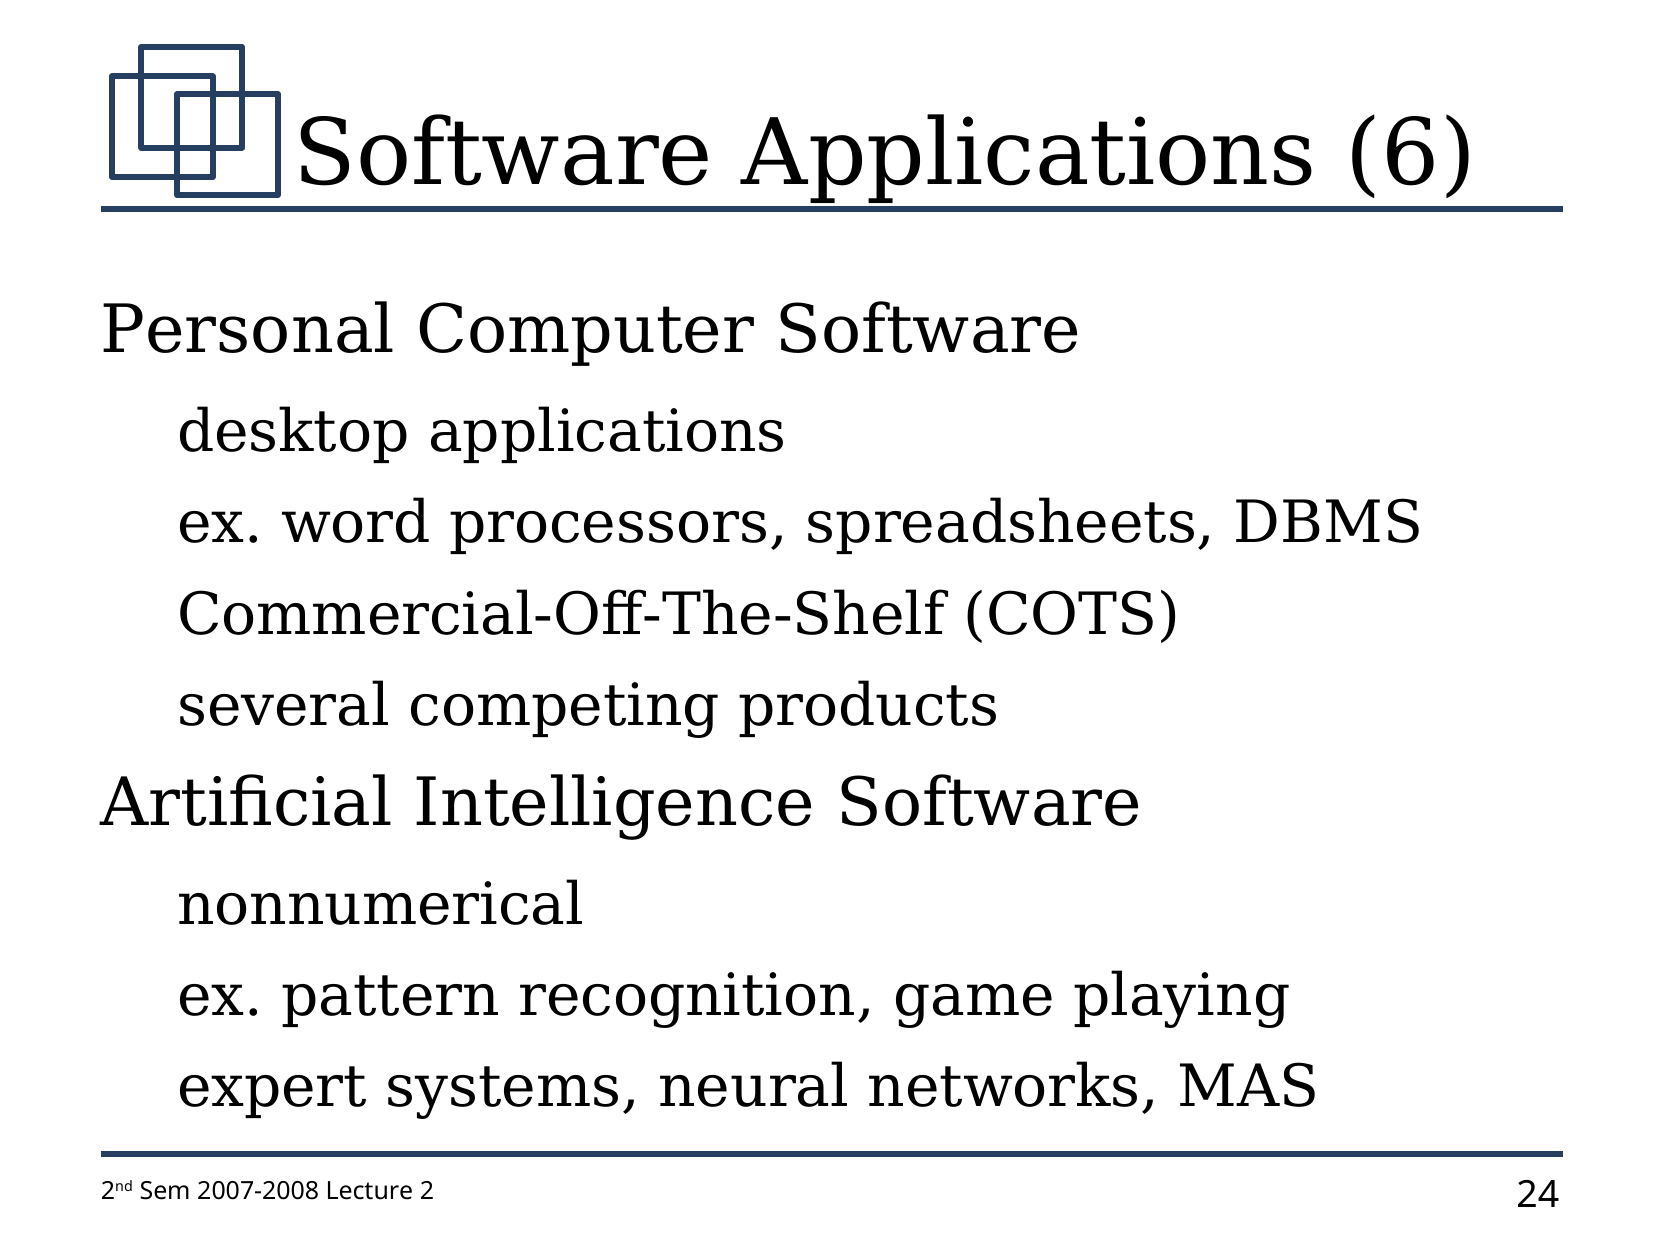

# Software Applications (6)
Personal Computer Software
desktop applications
ex. word processors, spreadsheets, DBMS
Commercial-Off-The-Shelf (COTS)
several competing products
Artificial Intelligence Software
nonnumerical
ex. pattern recognition, game playing
expert systems, neural networks, MAS